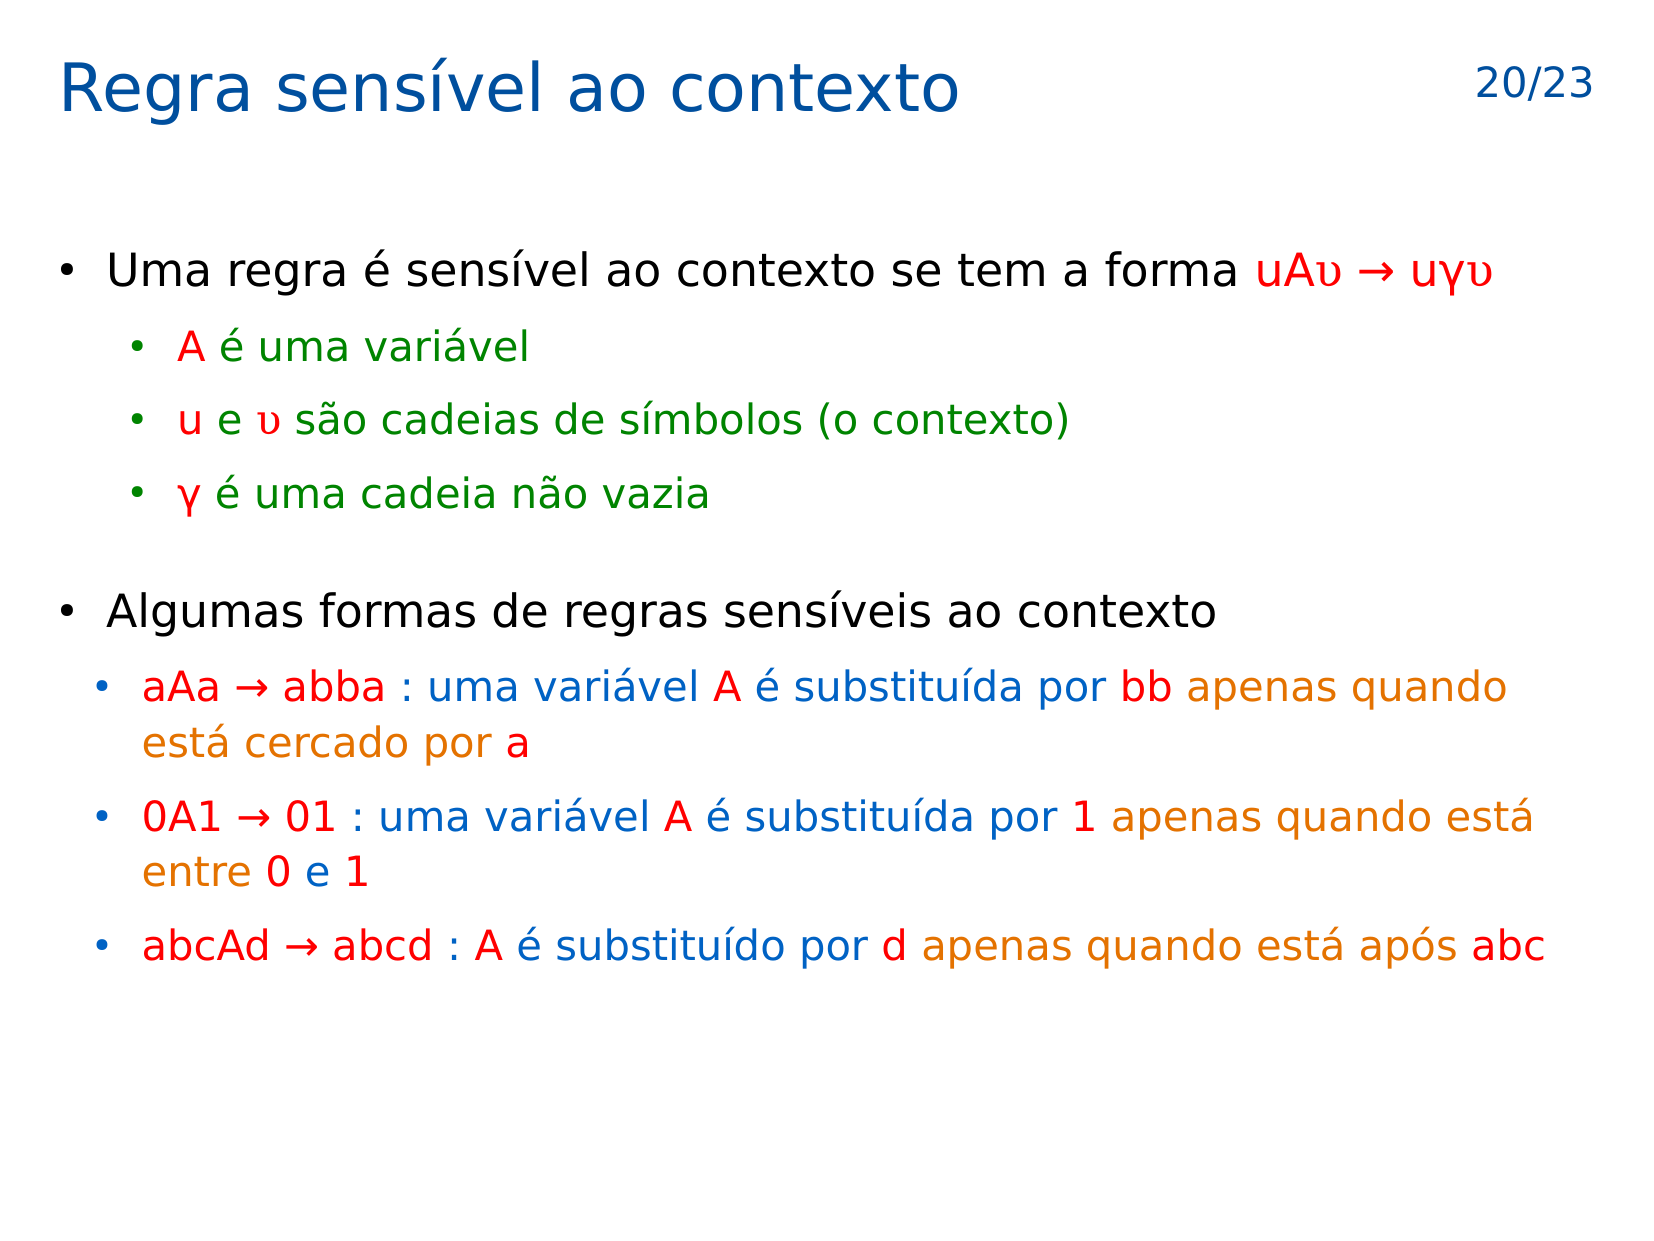

# Regra sensível ao contexto
20
Uma regra é sensível ao contexto se tem a forma uAυ → uγυ
A é uma variável
u e υ são cadeias de símbolos (o contexto)
γ é uma cadeia não vazia
Algumas formas de regras sensíveis ao contexto
aAa → abba : uma variável A é substituída por bb apenas quando está cercado por a
0A1 → 01 : uma variável A é substituída por 1 apenas quando está entre 0 e 1
abcAd → abcd : A é substituído por d apenas quando está após abc